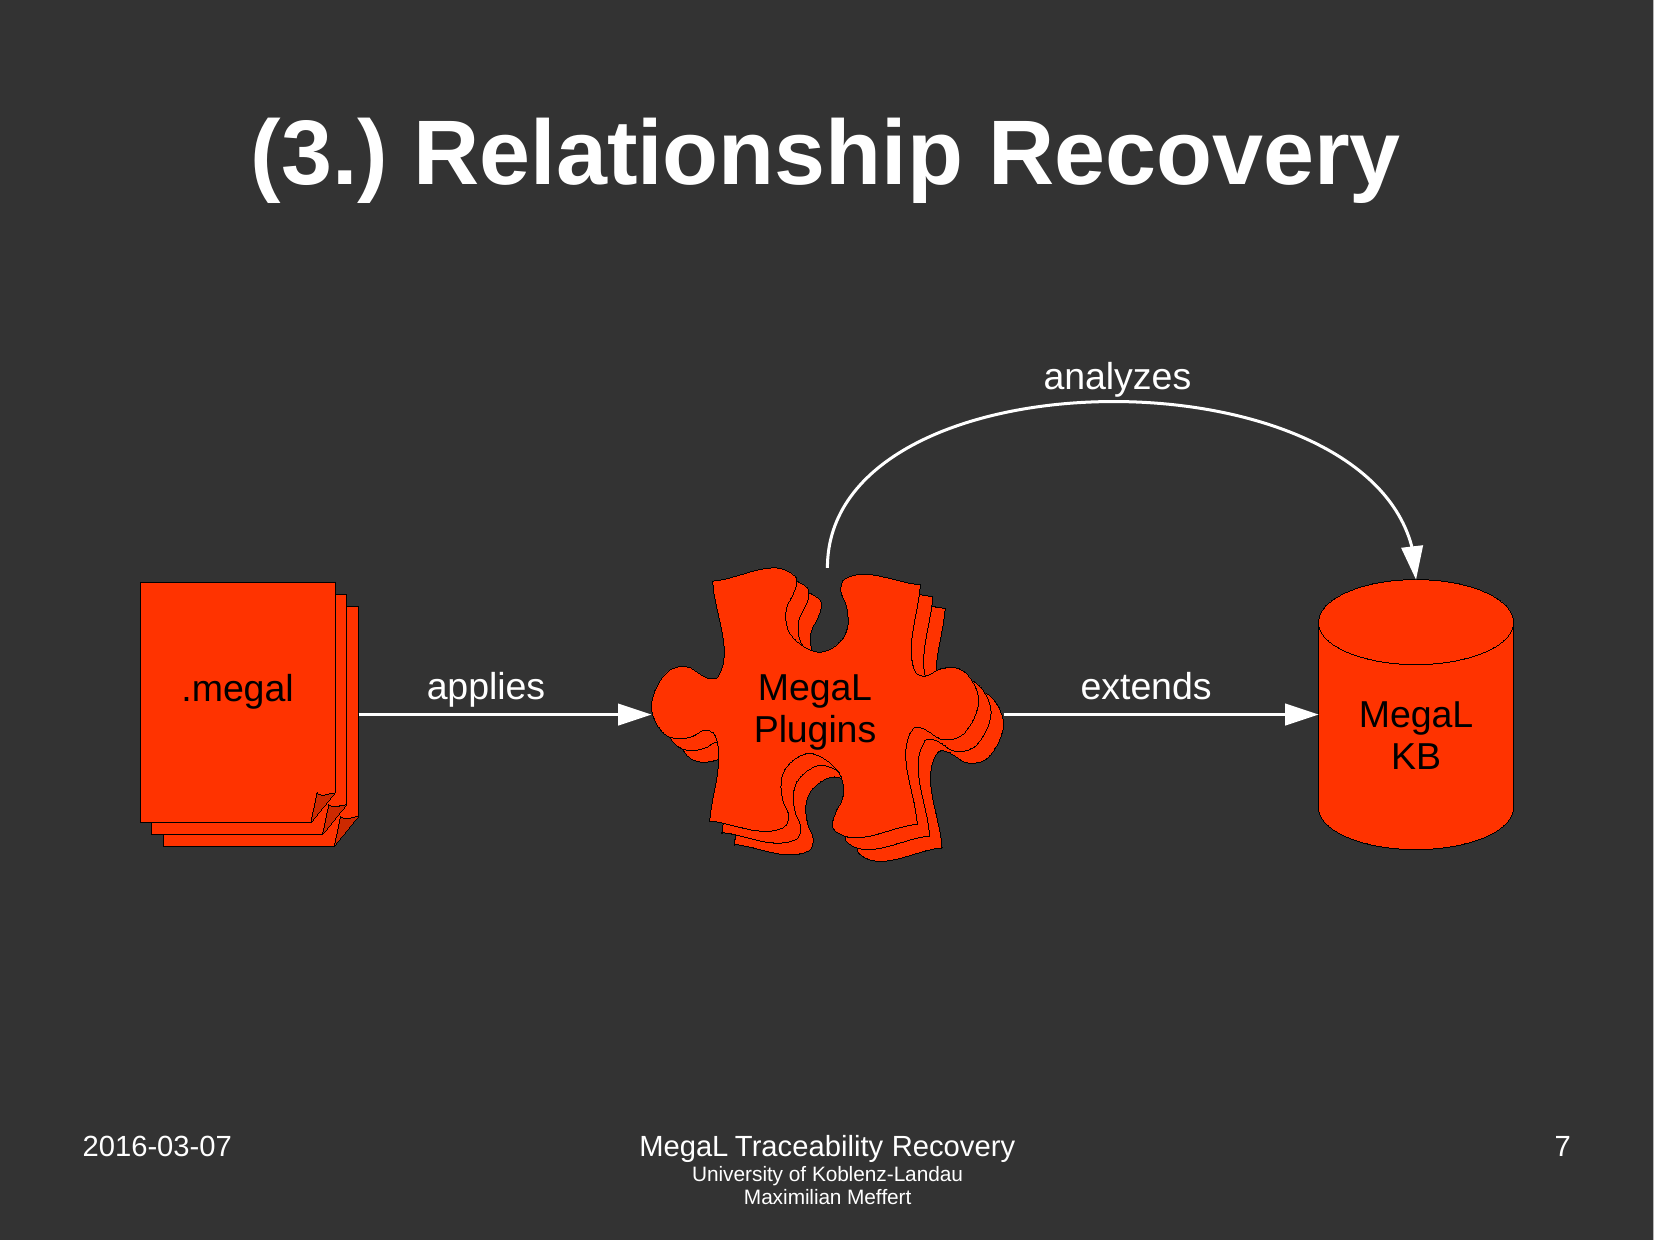

# (3.) Relationship Recovery
analyzes
MegaL
Plugins
MegaL
Plugin
MegaL
Plugin
MegaL
KB
.megal
.megal
.megal
applies
extends
2016-03-07
MegaL Traceability Recovery
7